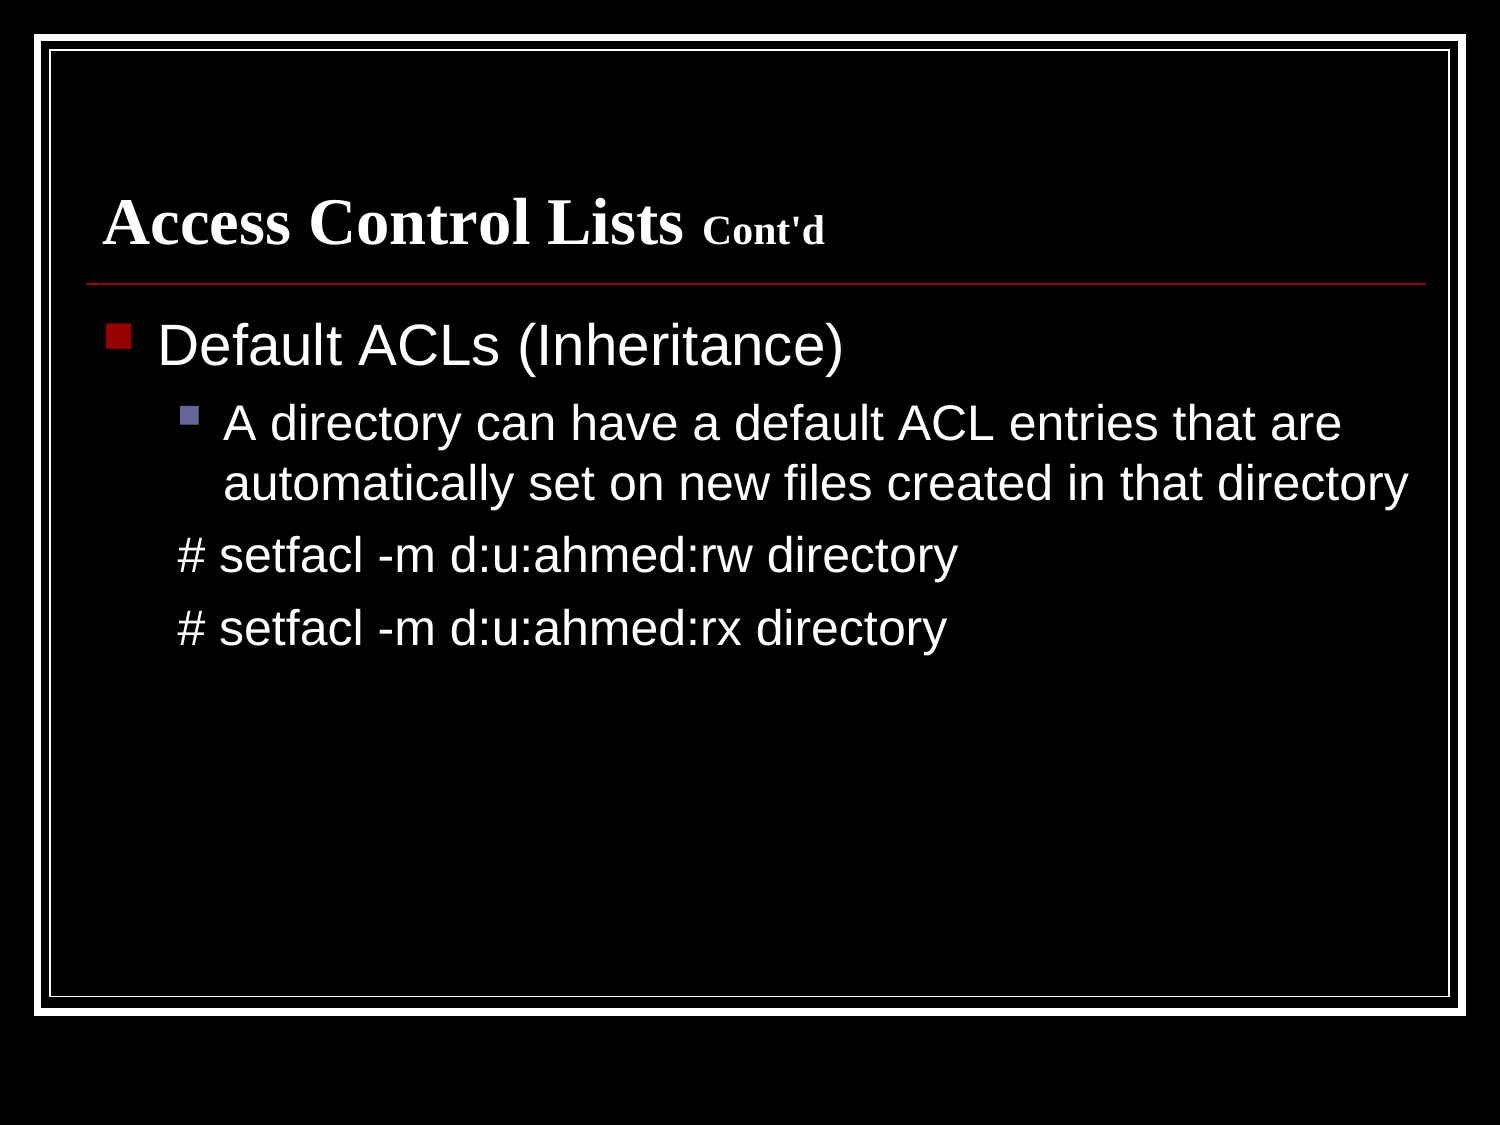

# Access Control Lists Cont'd
Default ACLs (Inheritance)
A directory can have a default ACL entries that are automatically set on new files created in that directory
# setfacl -m d:u:ahmed:rw directory
# setfacl -m d:u:ahmed:rx directory